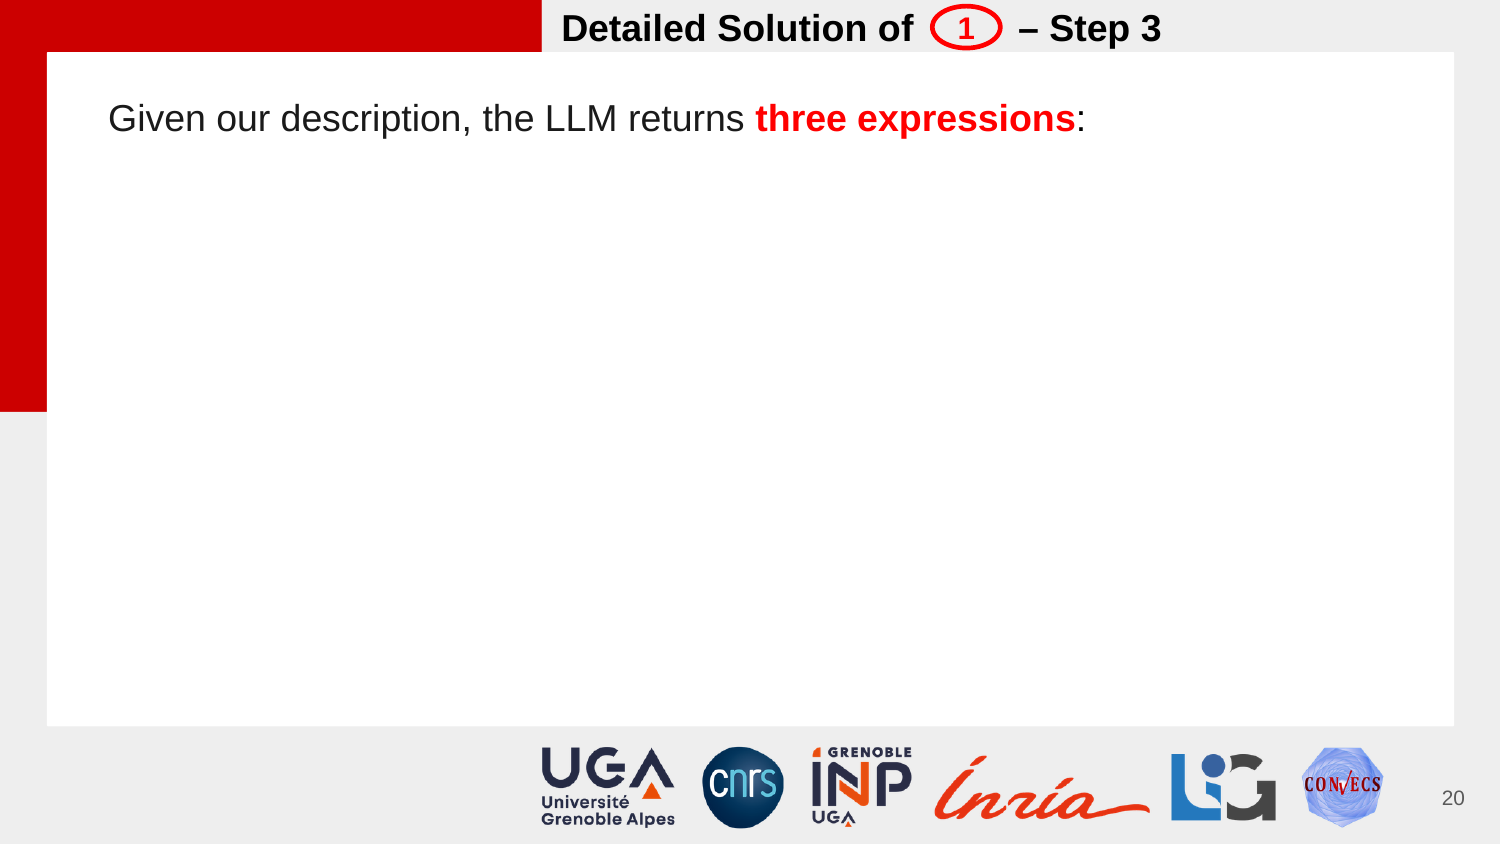

Detailed Solution of – Step 3
1
Given our description, the LLM returns three expressions: